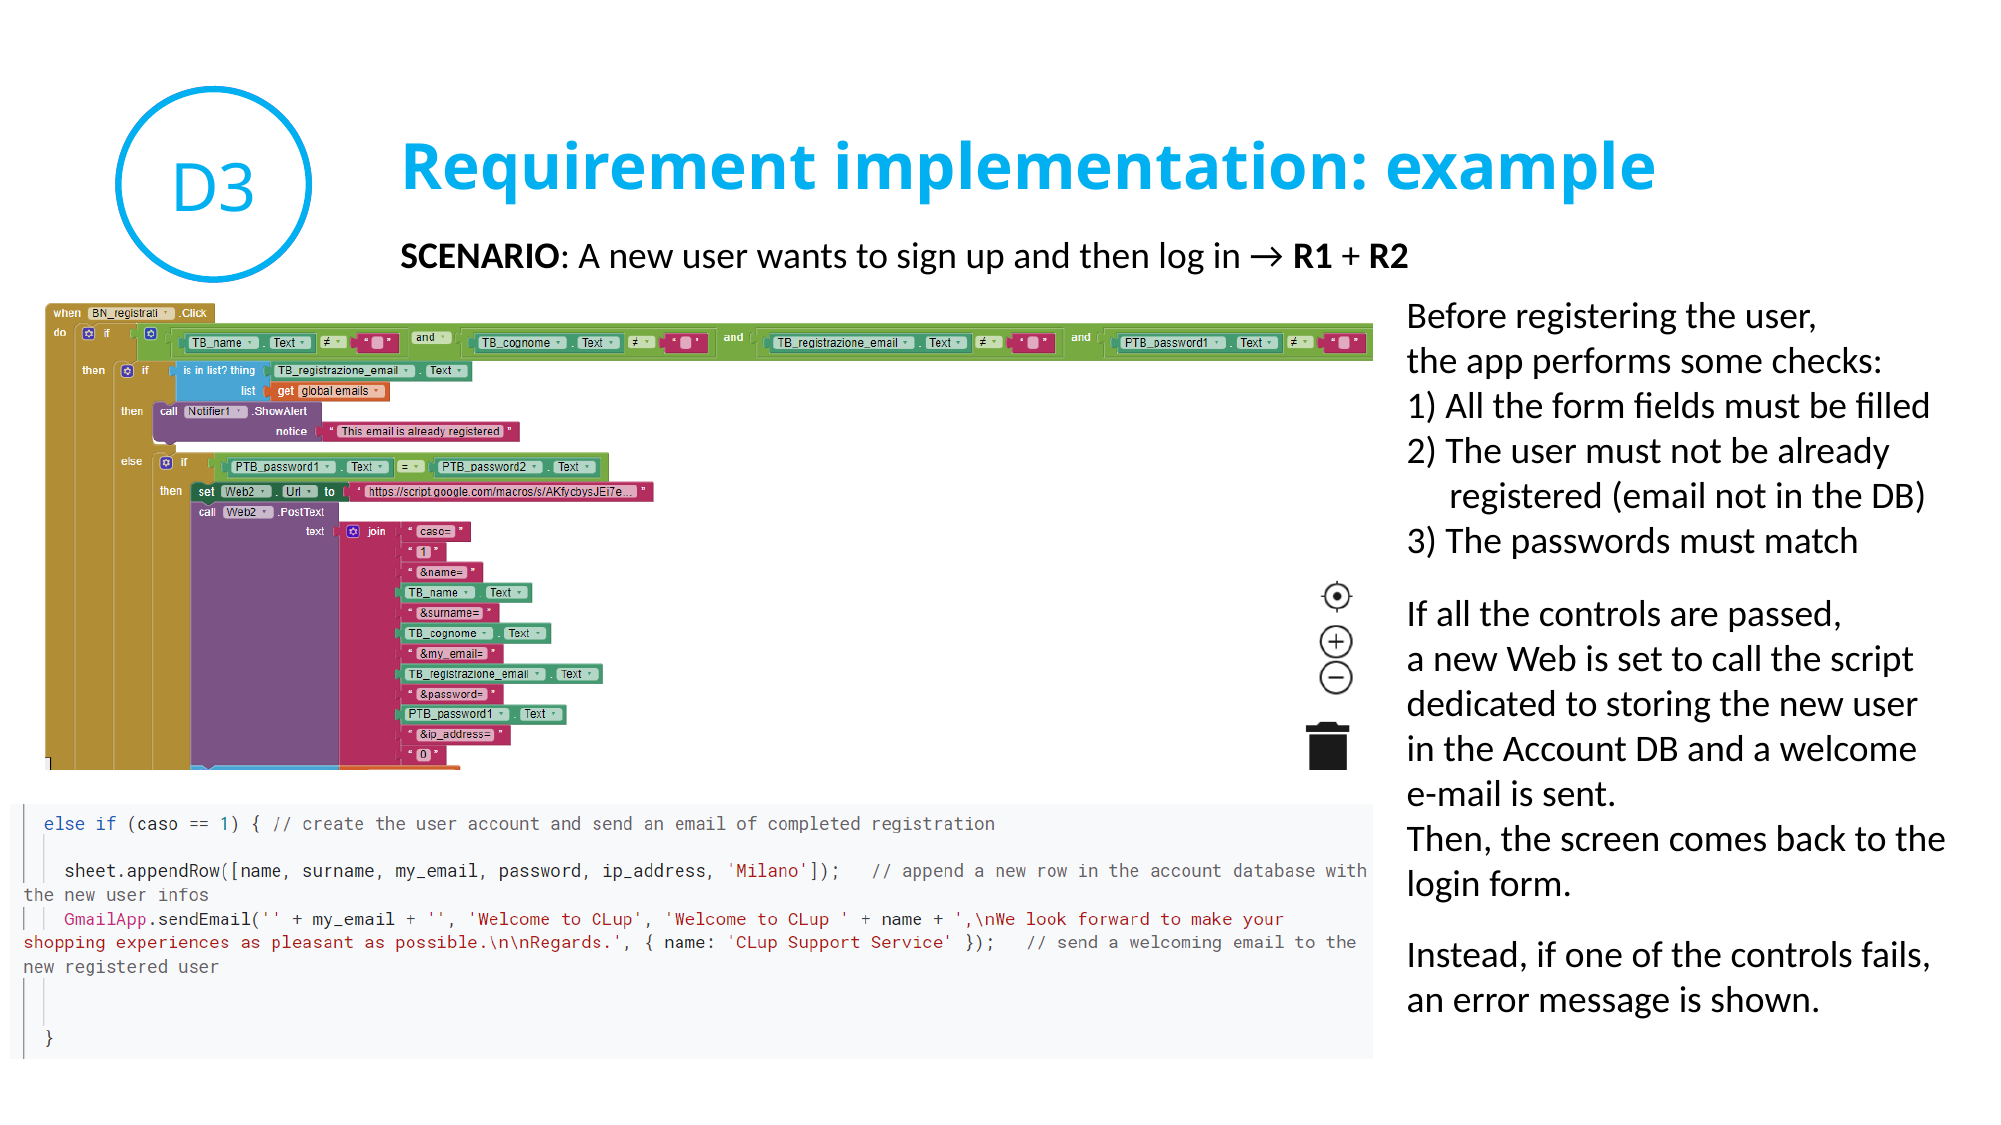

D1
D3
# Requirement implementation: example
SCENARIO: A new user wants to sign up and then log in → R1 + R2
Before registering the user,
the app performs some checks:
1) All the form fields must be filled
2) The user must not be already
 registered (email not in the DB)
3) The passwords must match
If all the controls are passed,
a new Web is set to call the script
dedicated to storing the new user
in the Account DB and a welcome
e-mail is sent.
Then, the screen comes back to the
login form.
Instead, if one of the controls fails,
an error message is shown.